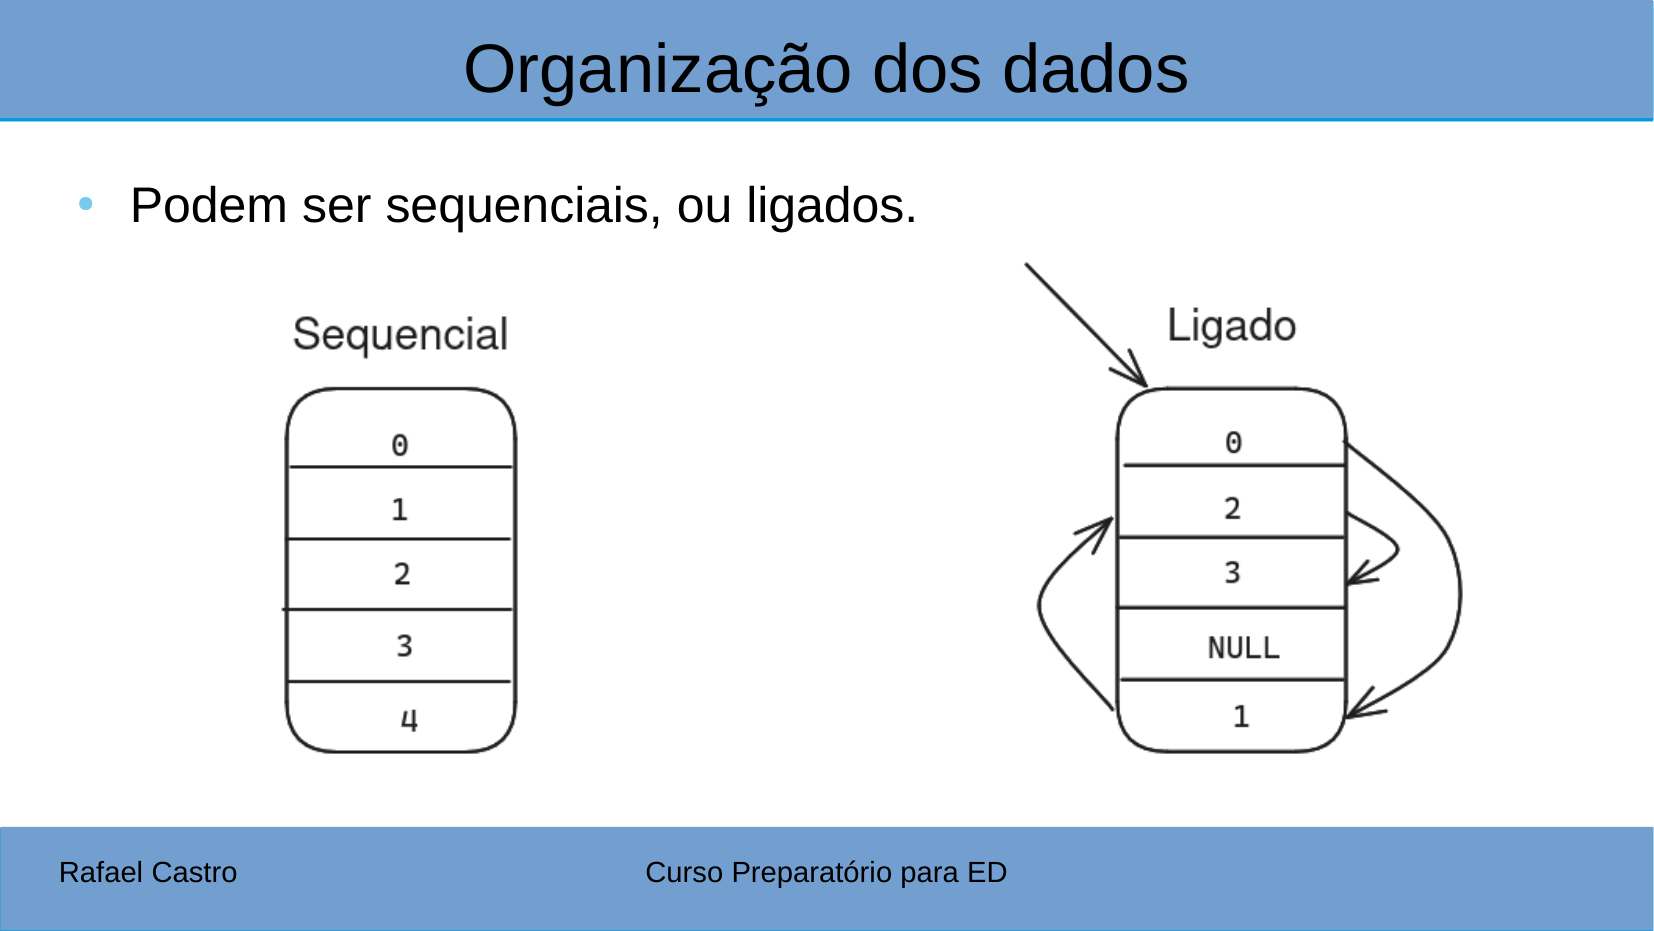

# Organização dos dados
Podem ser sequenciais, ou ligados.
Curso Preparatório para ED